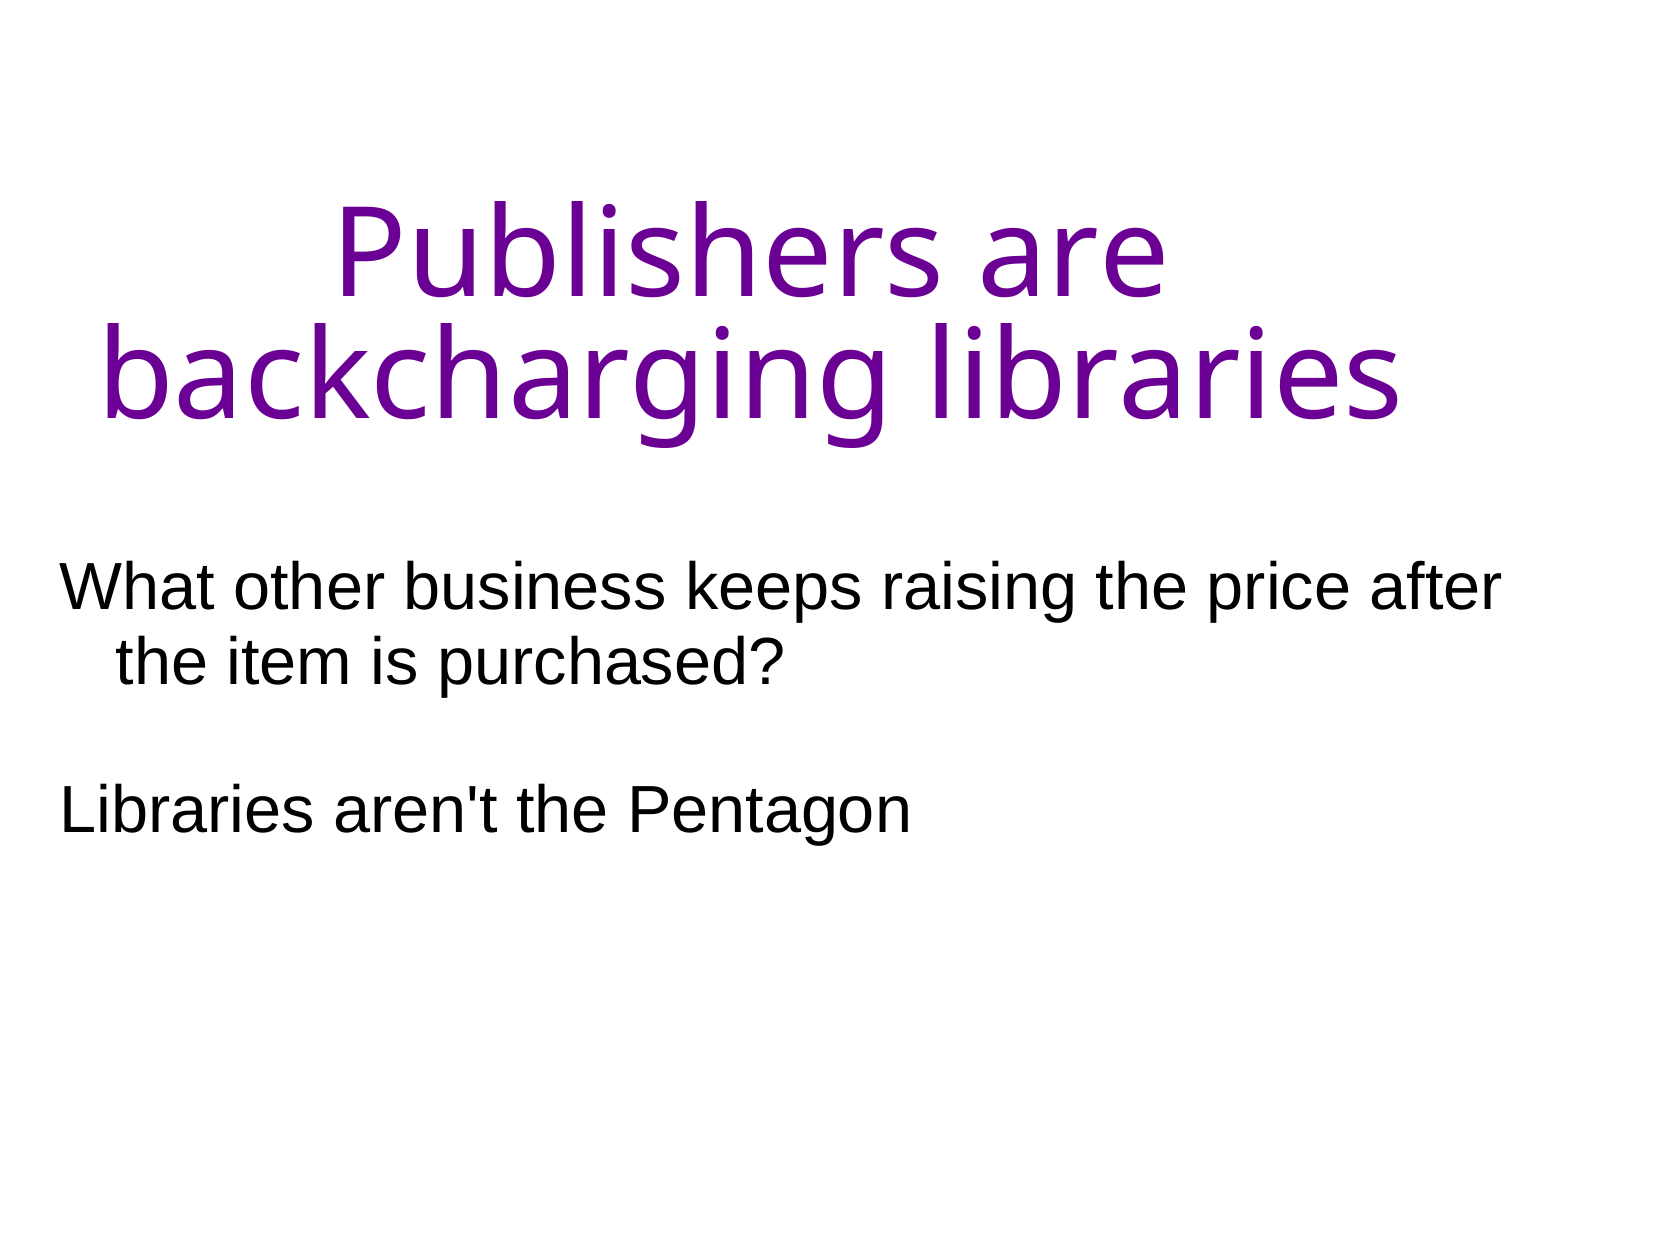

Publishers are backcharging libraries
# What other business keeps raising the price after the item is purchased?
Libraries aren't the Pentagon